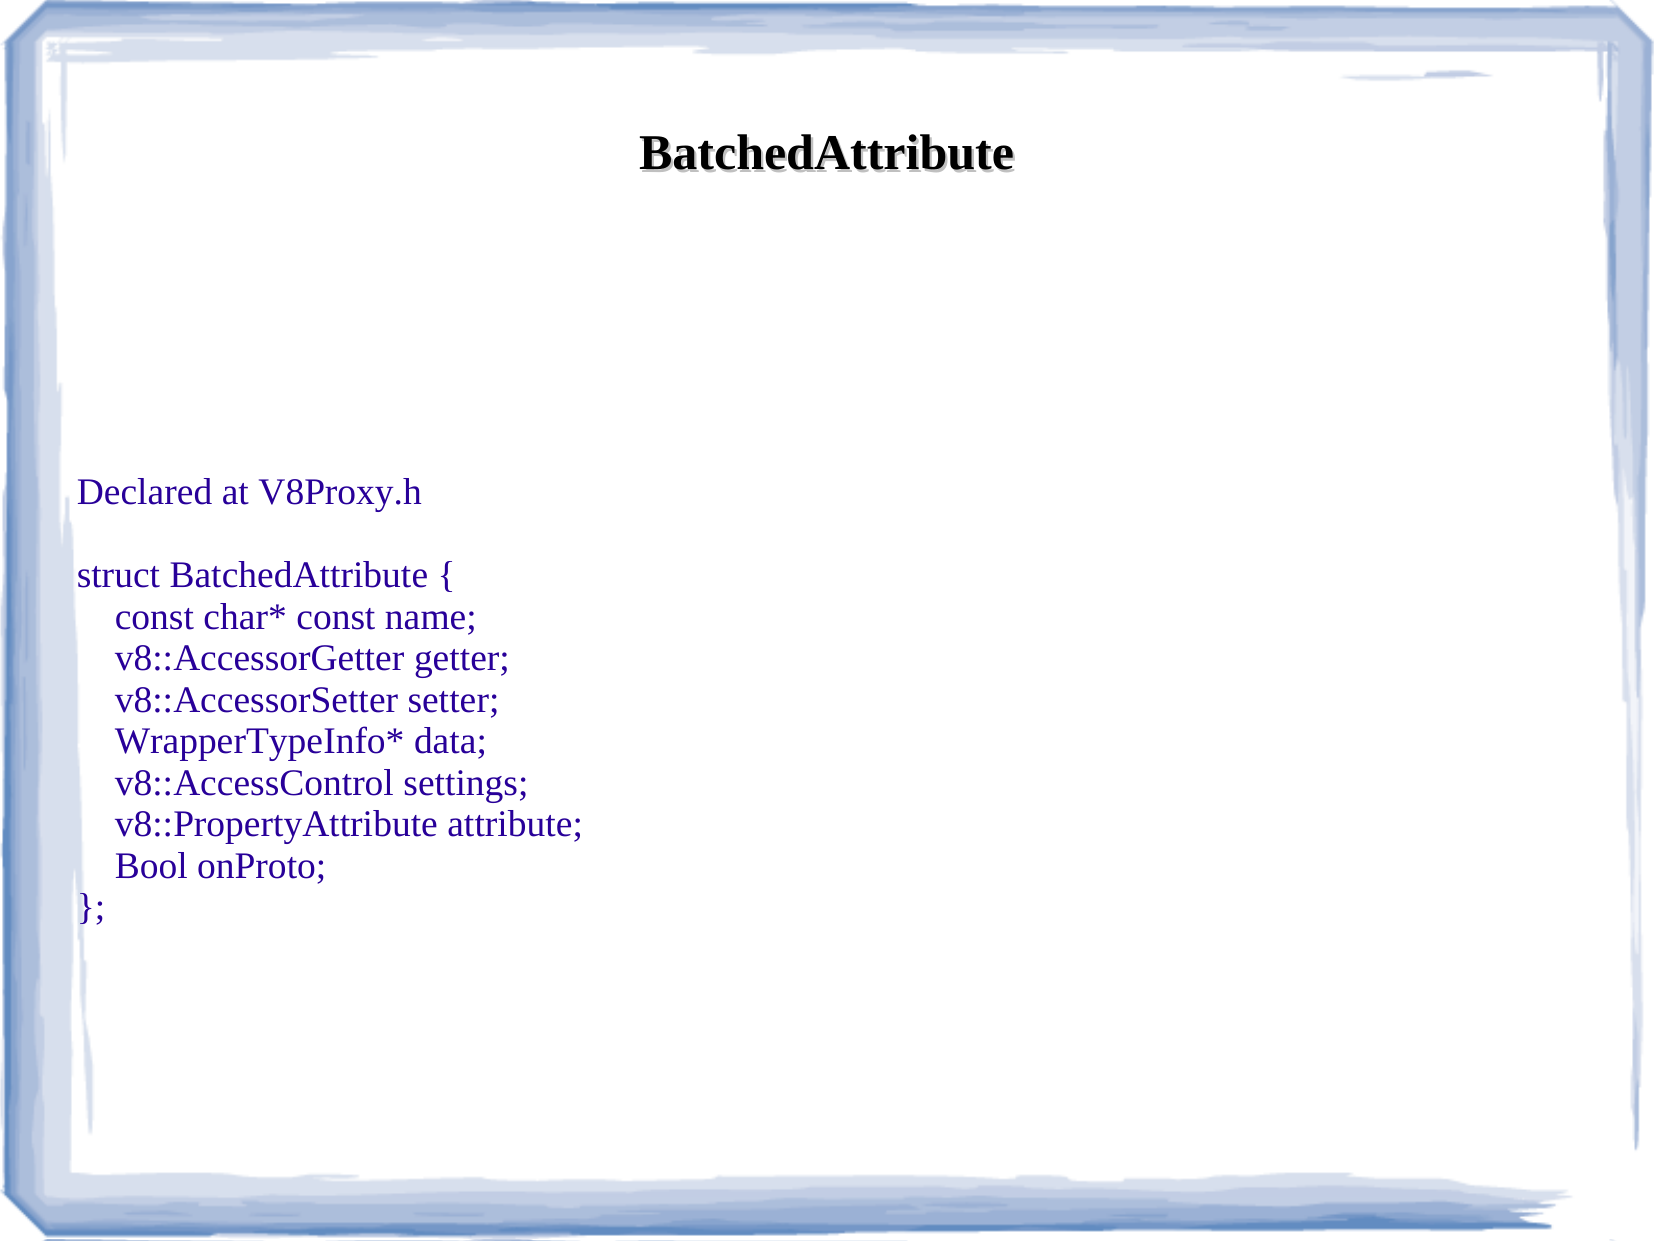

# BatchedAttribute
Declared at V8Proxy.h
struct BatchedAttribute {
 const char* const name;
 v8::AccessorGetter getter;
 v8::AccessorSetter setter;
 WrapperTypeInfo* data;
 v8::AccessControl settings;
 v8::PropertyAttribute attribute;
 Bool onProto;
};